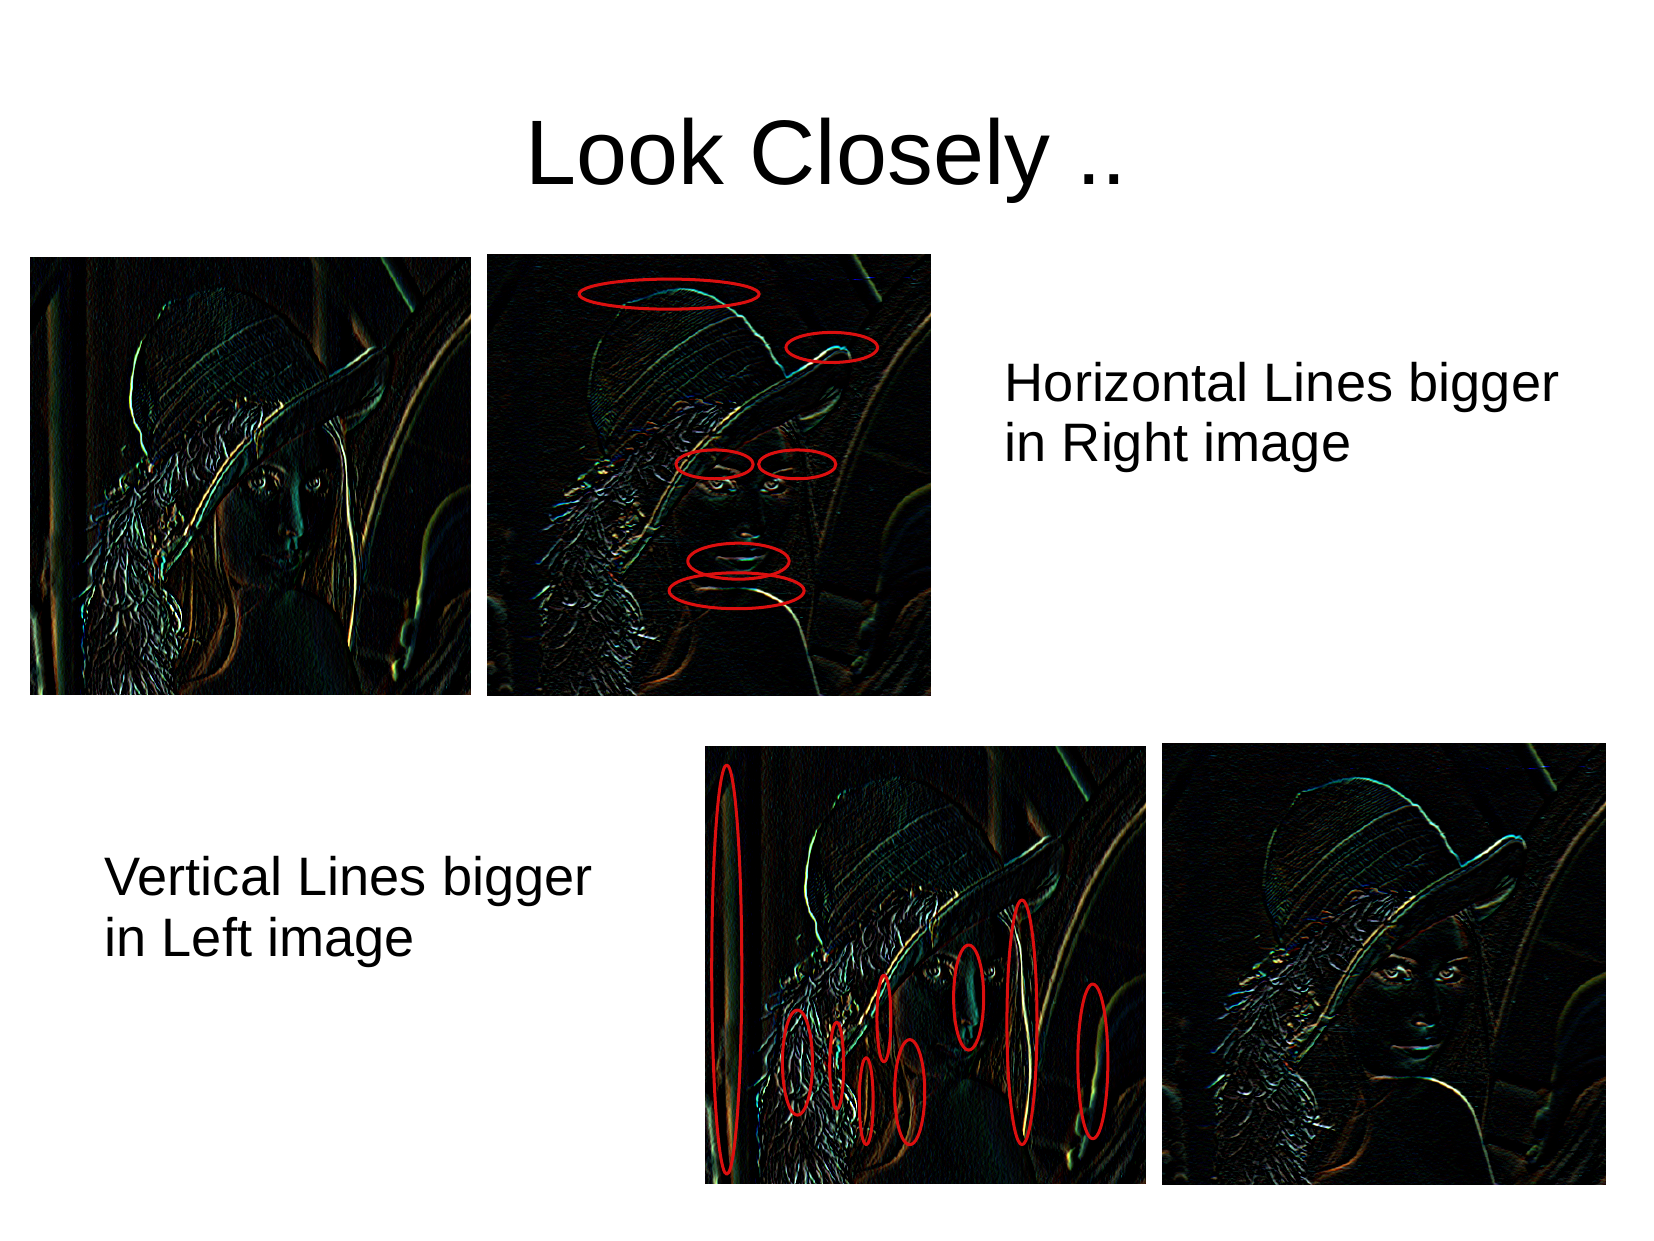

# Look Closely ..
Horizontal Lines bigger
in Right image
Vertical Lines bigger
in Left image